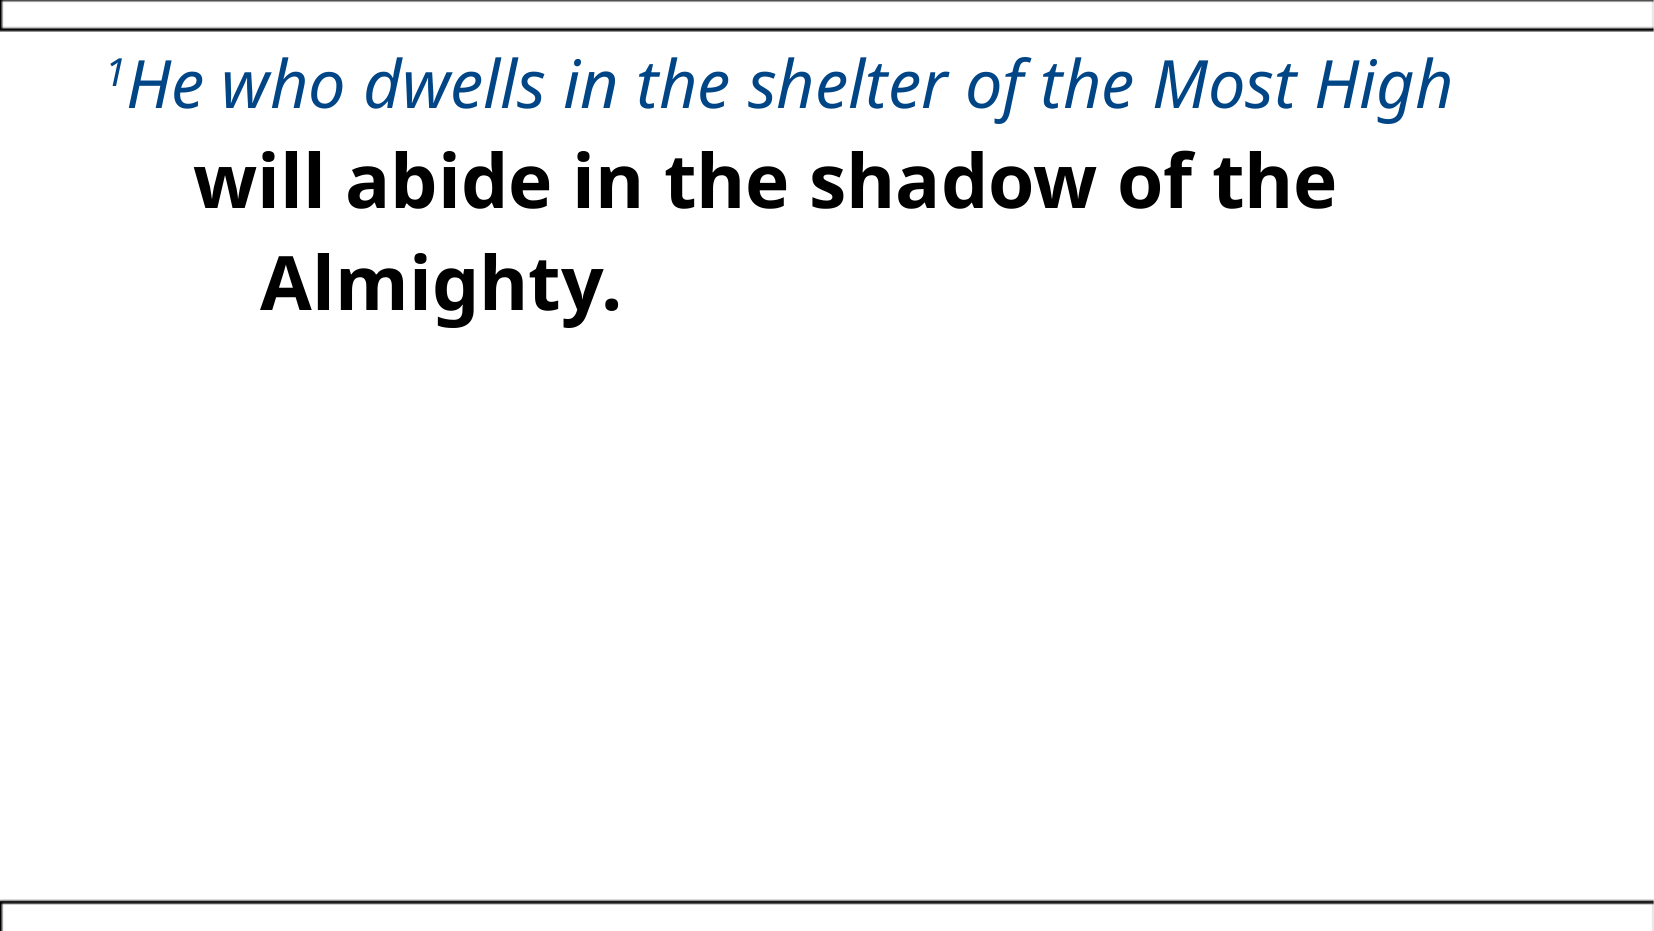

1He who dwells in the shelter of the Most High
 will abide in the shadow of the
 Almighty.